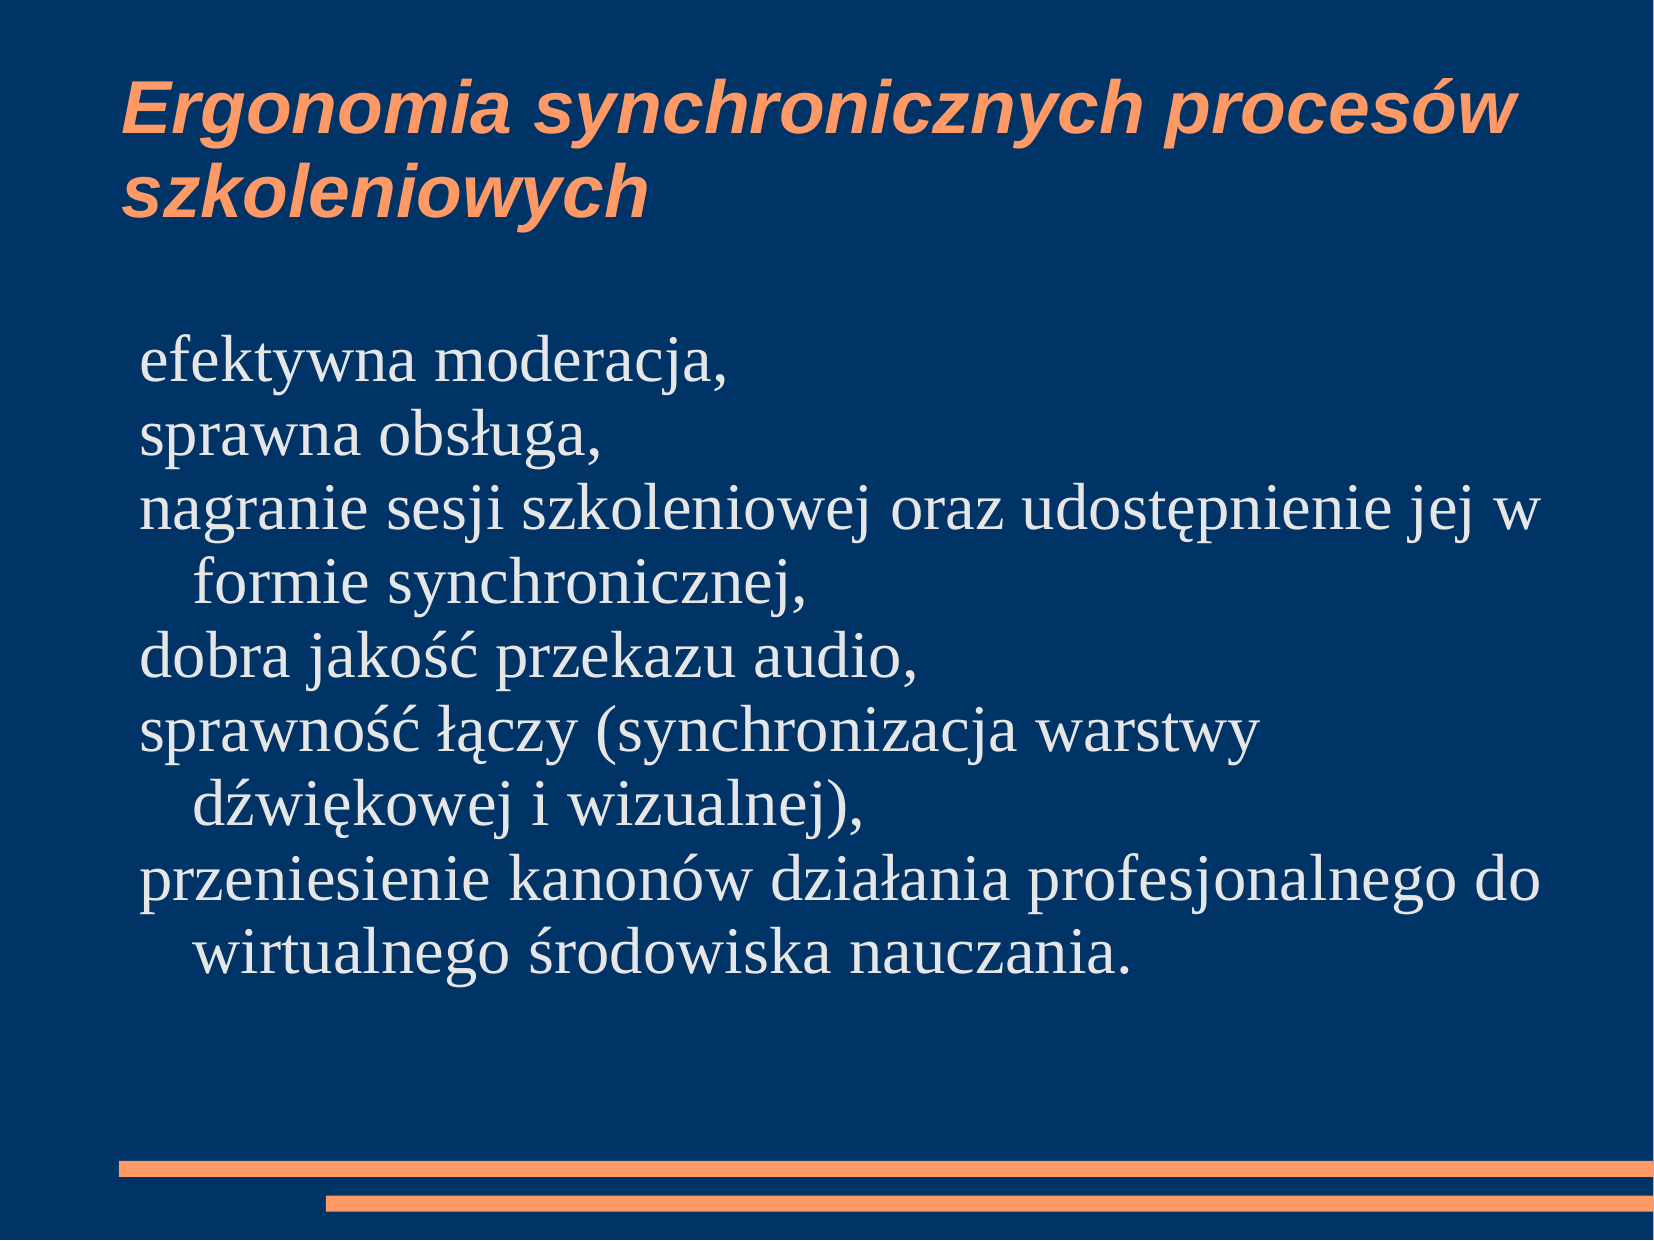

# Ergonomia synchronicznych procesów szkoleniowych
efektywna moderacja,
sprawna obsługa,
nagranie sesji szkoleniowej oraz udostępnienie jej w formie synchronicznej,
dobra jakość przekazu audio,
sprawność łączy (synchronizacja warstwy dźwiękowej i wizualnej),
przeniesienie kanonów działania profesjonalnego do wirtualnego środowiska nauczania.